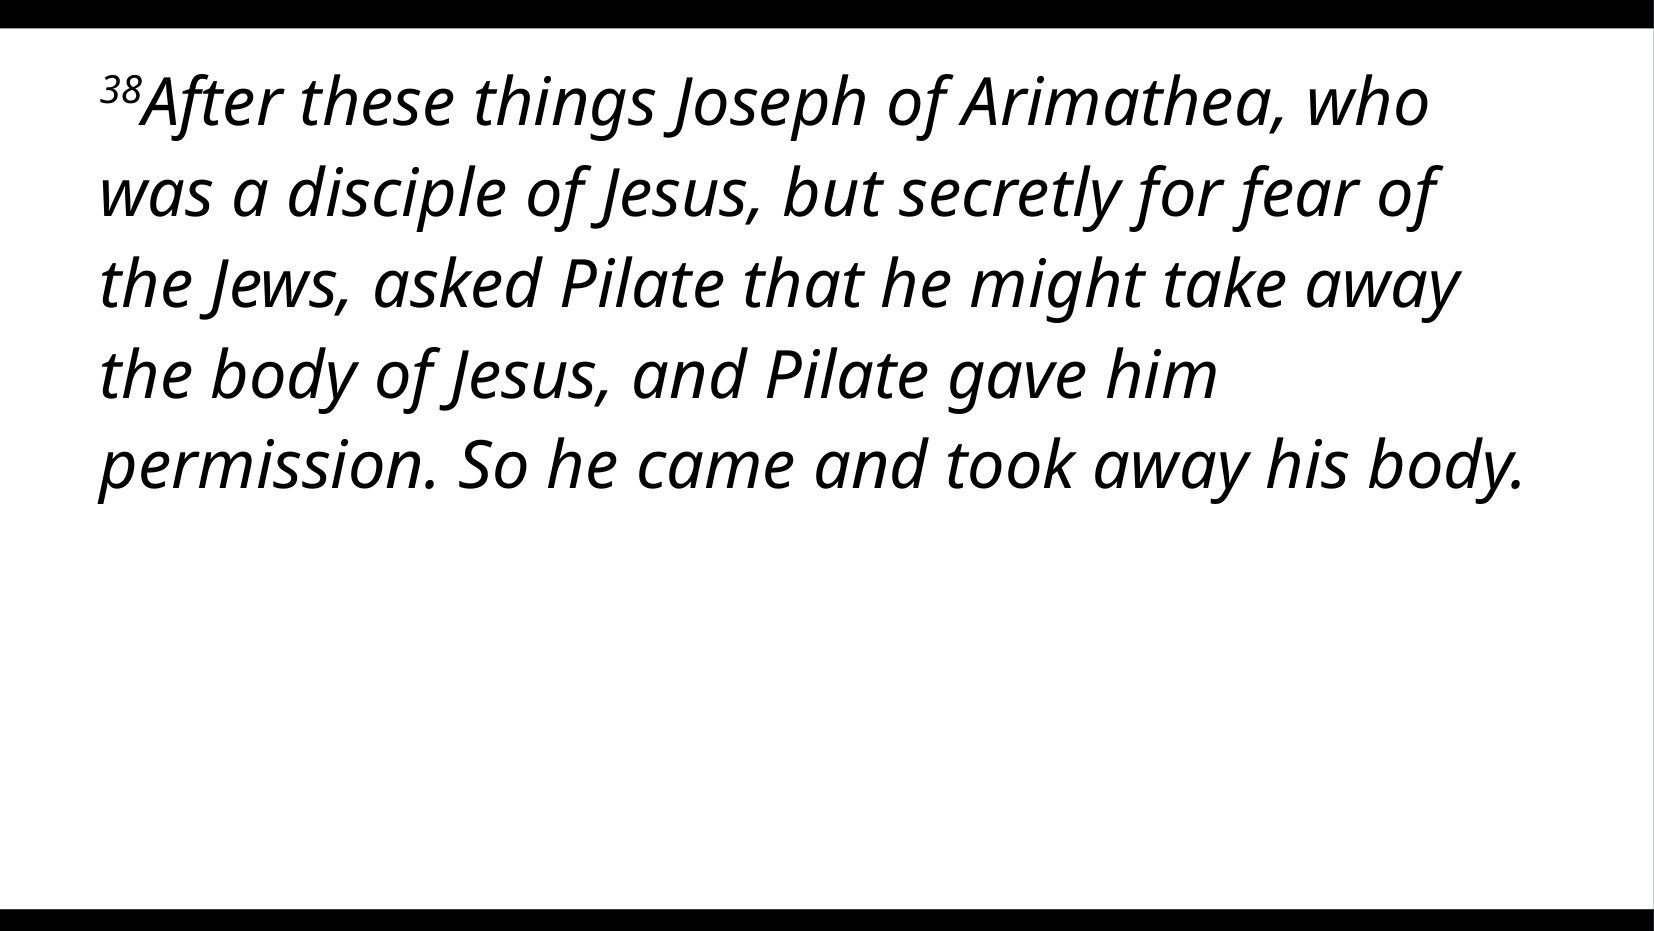

38After these things Joseph of Arimathea, who was a disciple of Jesus, but secretly for fear of the Jews, asked Pilate that he might take away the body of Jesus, and Pilate gave him permission. So he came and took away his body.